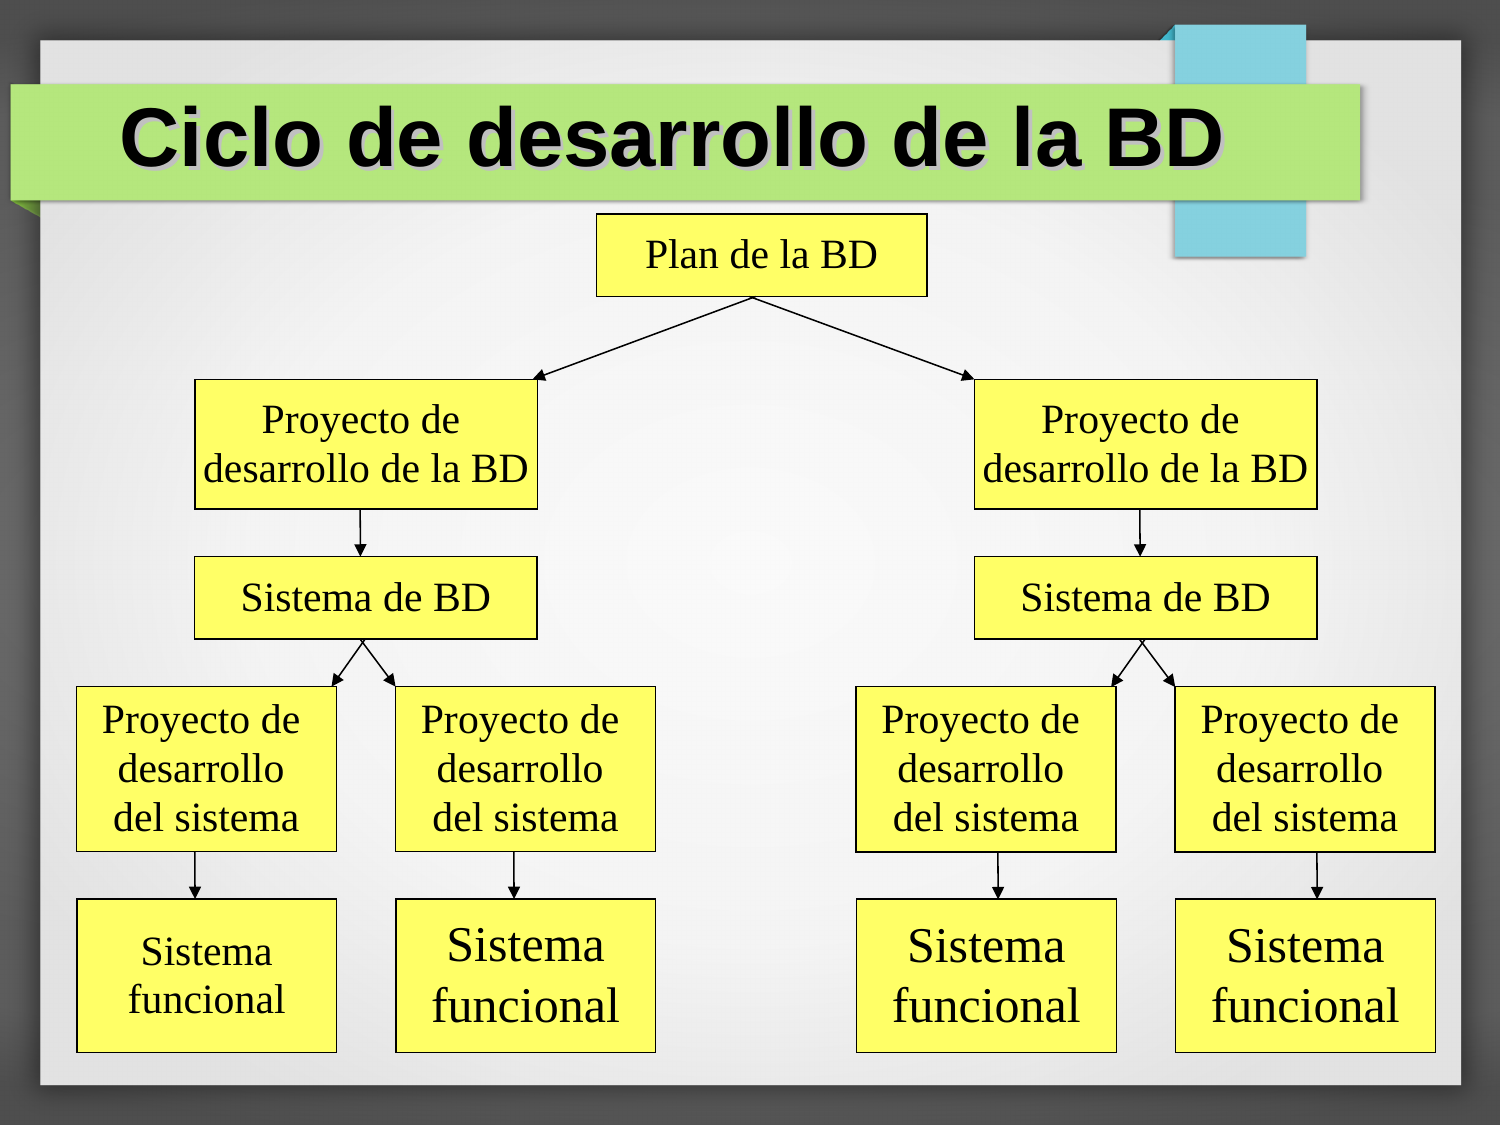

# Ciclo de desarrollo de la BD
Plan de la BD
Proyecto de
desarrollo de la BD
Proyecto de
desarrollo de la BD
Sistema de BD
Sistema de BD
Proyecto de
desarrollo
del sistema
Proyecto de
desarrollo
del sistema
Proyecto de
desarrollo
del sistema
Proyecto de
desarrollo
del sistema
Sistema
funcional
Sistema
funcional
Sistema
funcional
Sistema
funcional